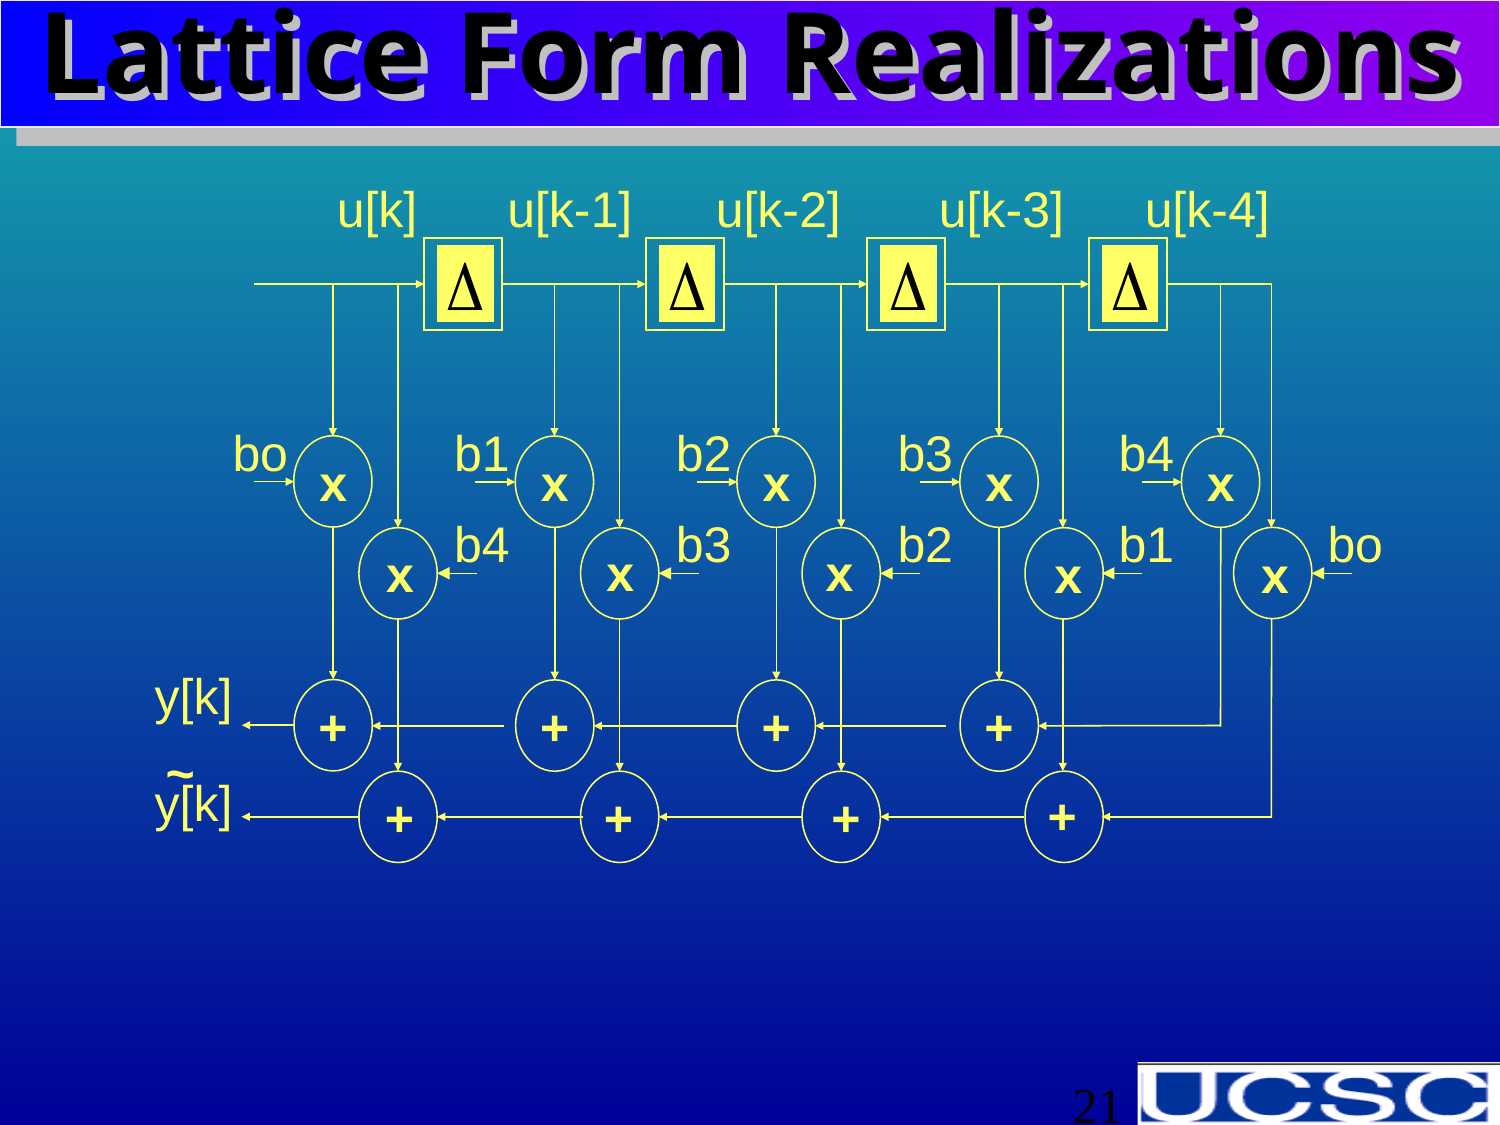

# Lattice Form Realizations
u[k]
u[k-1]
u[k-2]
u[k-3]
u[k-4]
bo
b1
b2
b3
b4
x
x
x
x
x
b4
b3
b2
b1
bo
x
x
x
x
x
y[k]
+
+
+
+
~
y[k]
+
+
+
+
21